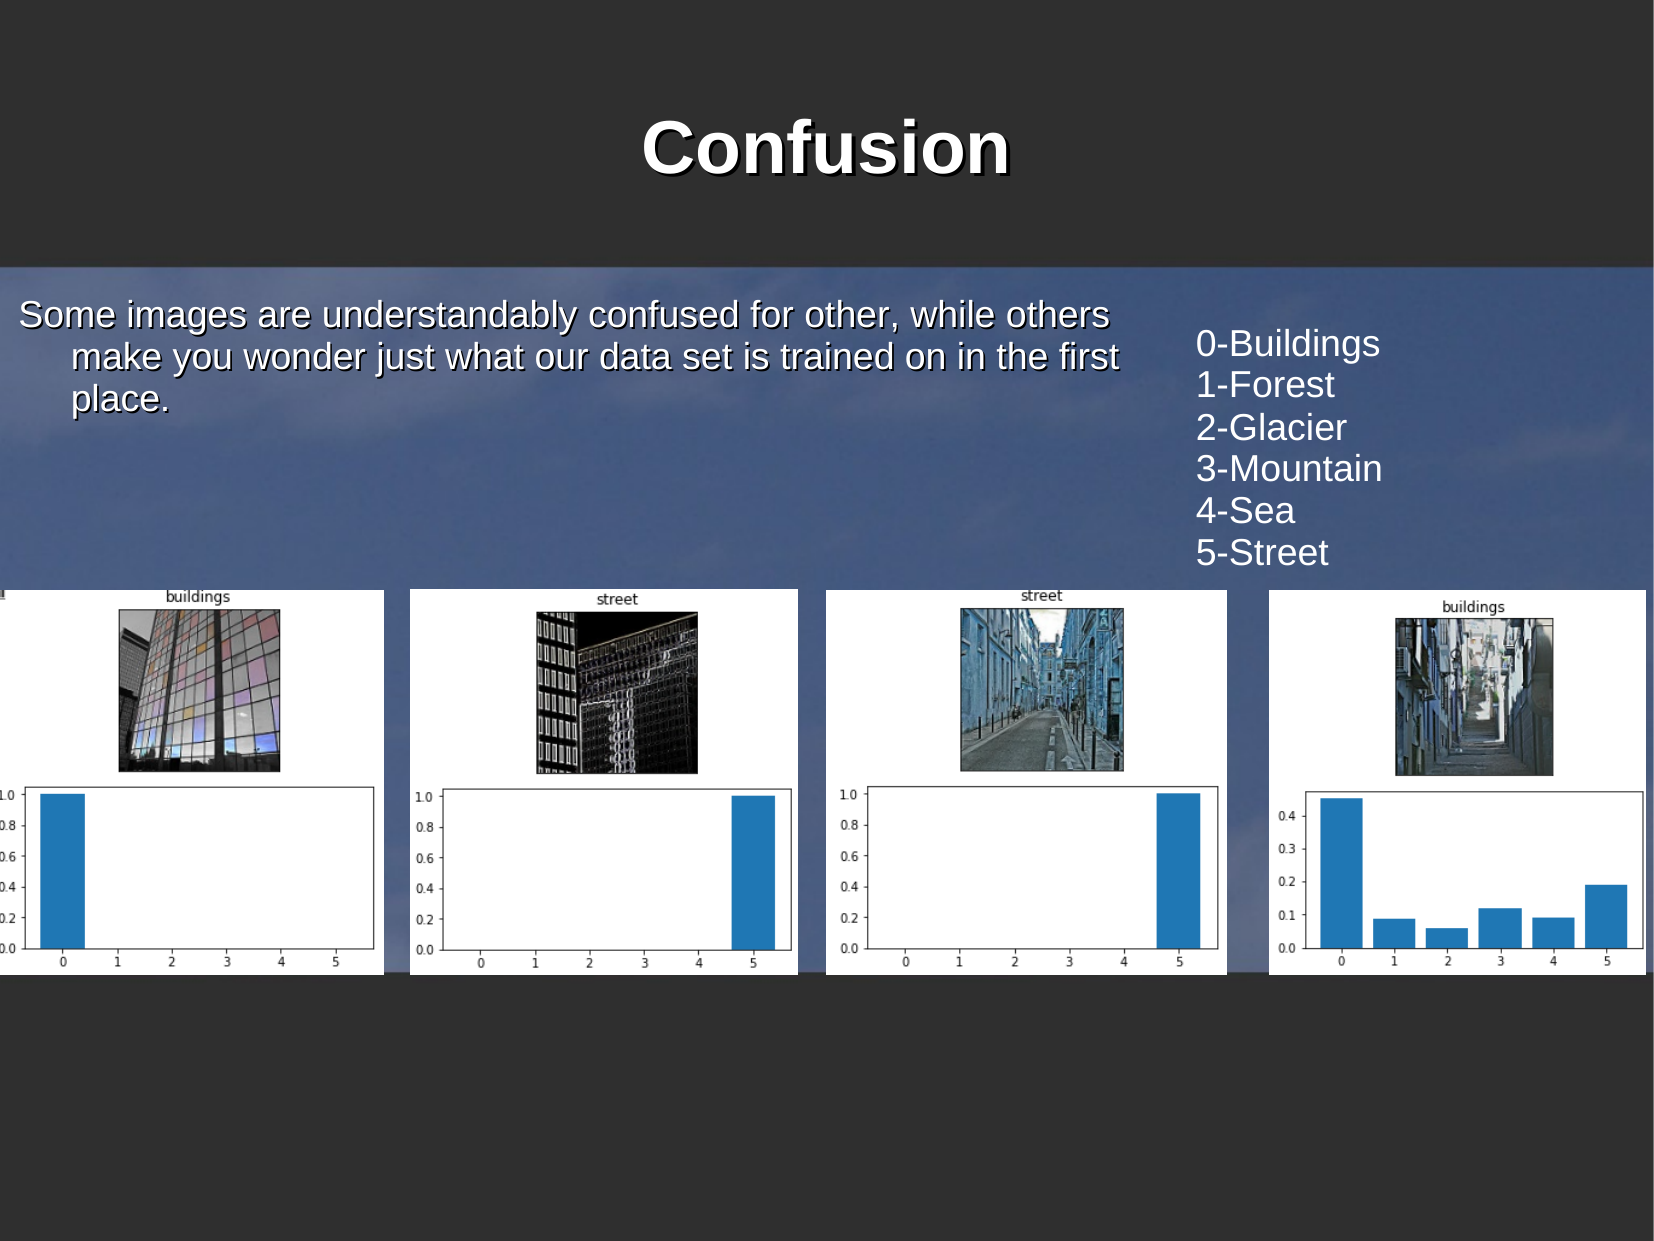

# Confusion
Some images are understandably confused for other, while others make you wonder just what our data set is trained on in the first place.
0-Buildings
1-Forest
2-Glacier
3-Mountain
4-Sea
5-Street